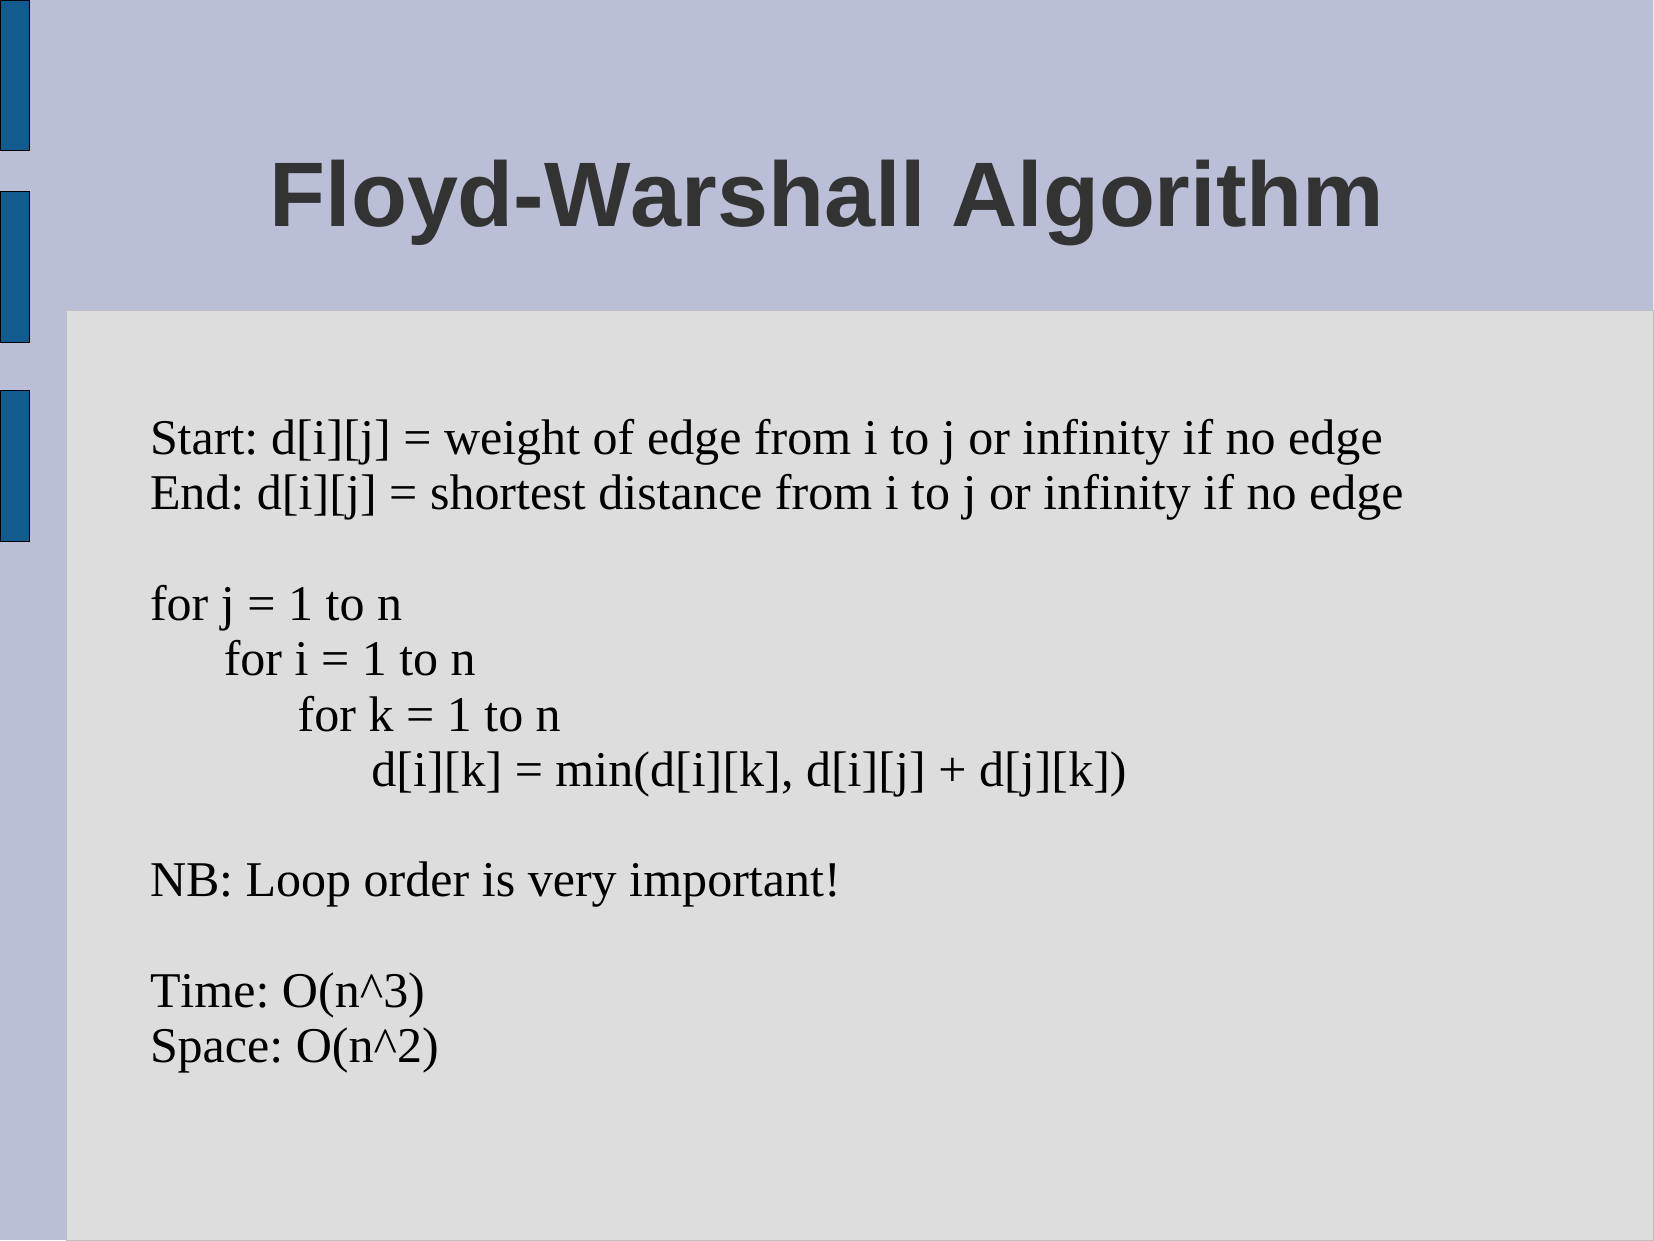

# Floyd-Warshall Algorithm
Start: d[i][j] = weight of edge from i to j or infinity if no edge
End: d[i][j] = shortest distance from i to j or infinity if no edge
for j = 1 to n
	for i = 1 to n
		for k = 1 to n
			d[i][k] = min(d[i][k], d[i][j] + d[j][k])
NB: Loop order is very important!
Time: O(n^3)
Space: O(n^2)